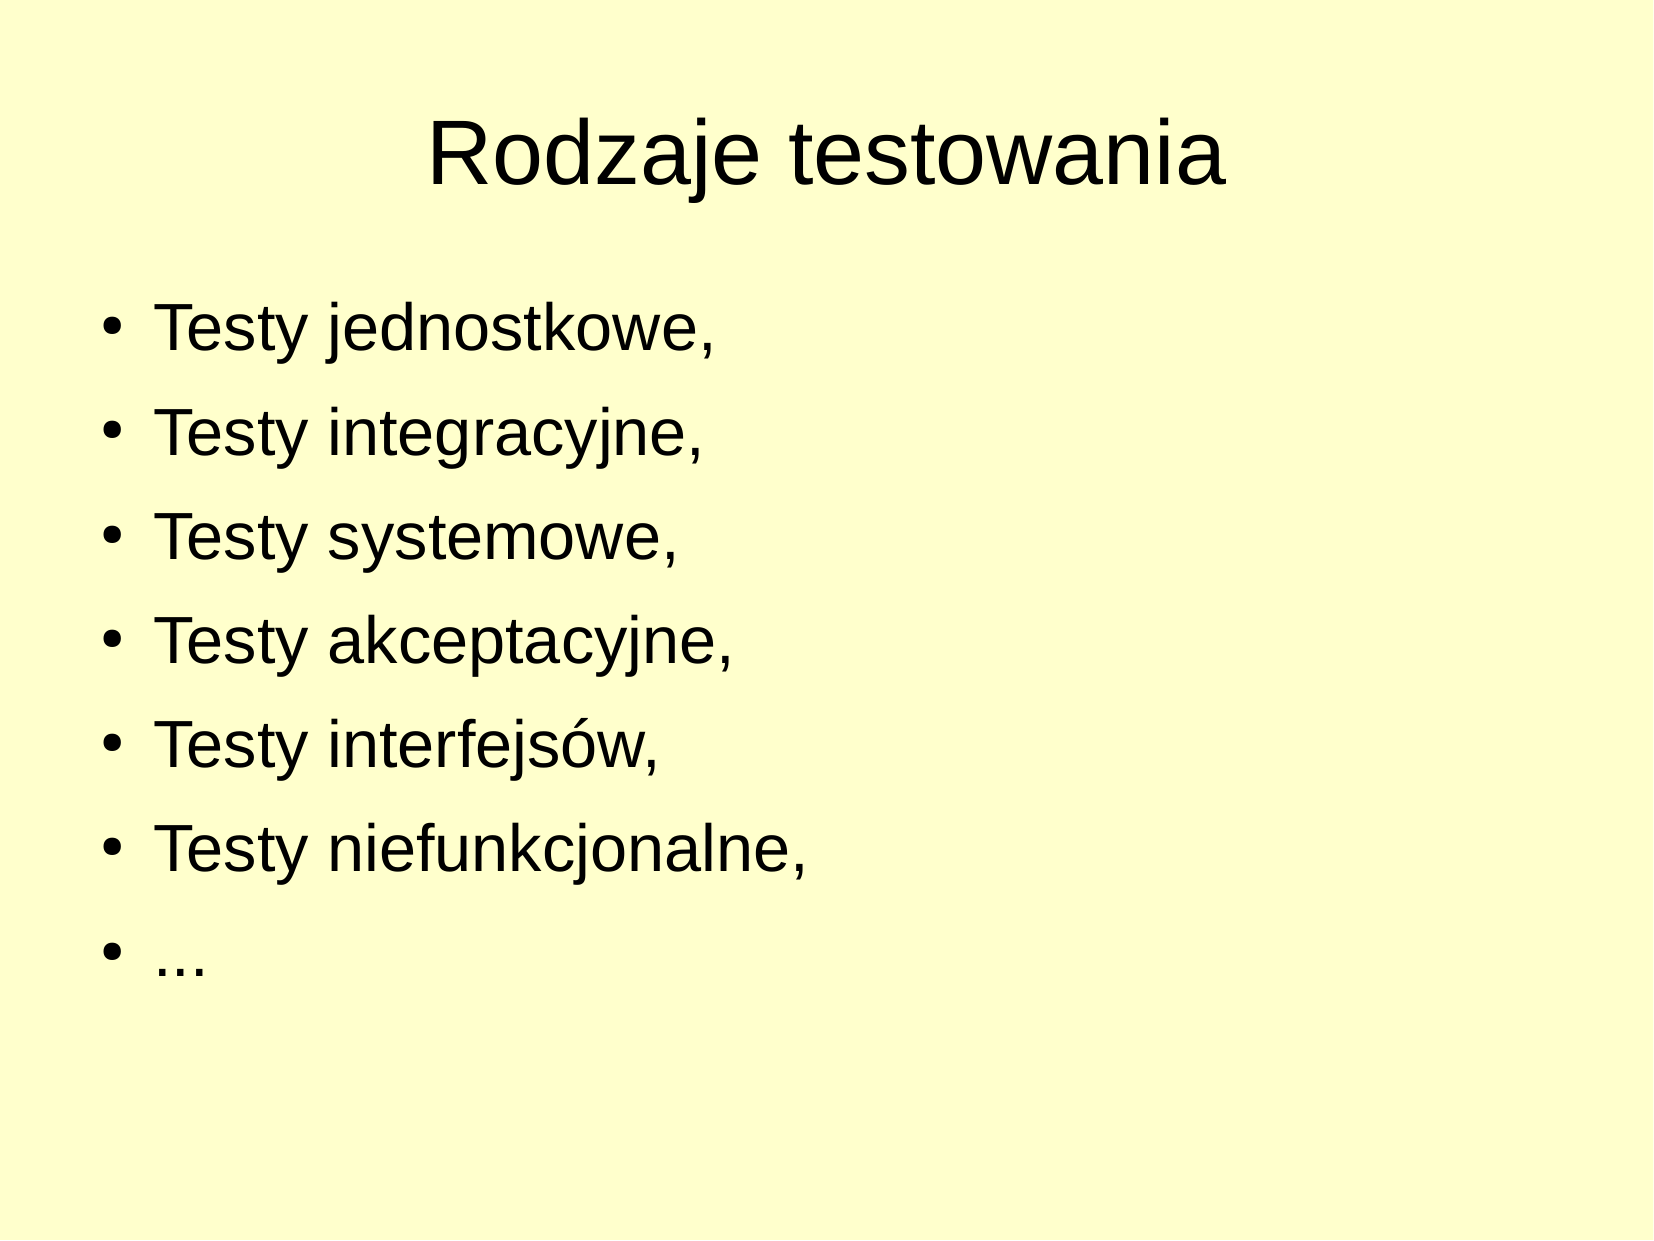

# Rodzaje testowania
Testy jednostkowe,
Testy integracyjne,
Testy systemowe,
Testy akceptacyjne,
Testy interfejsów,
Testy niefunkcjonalne,
...